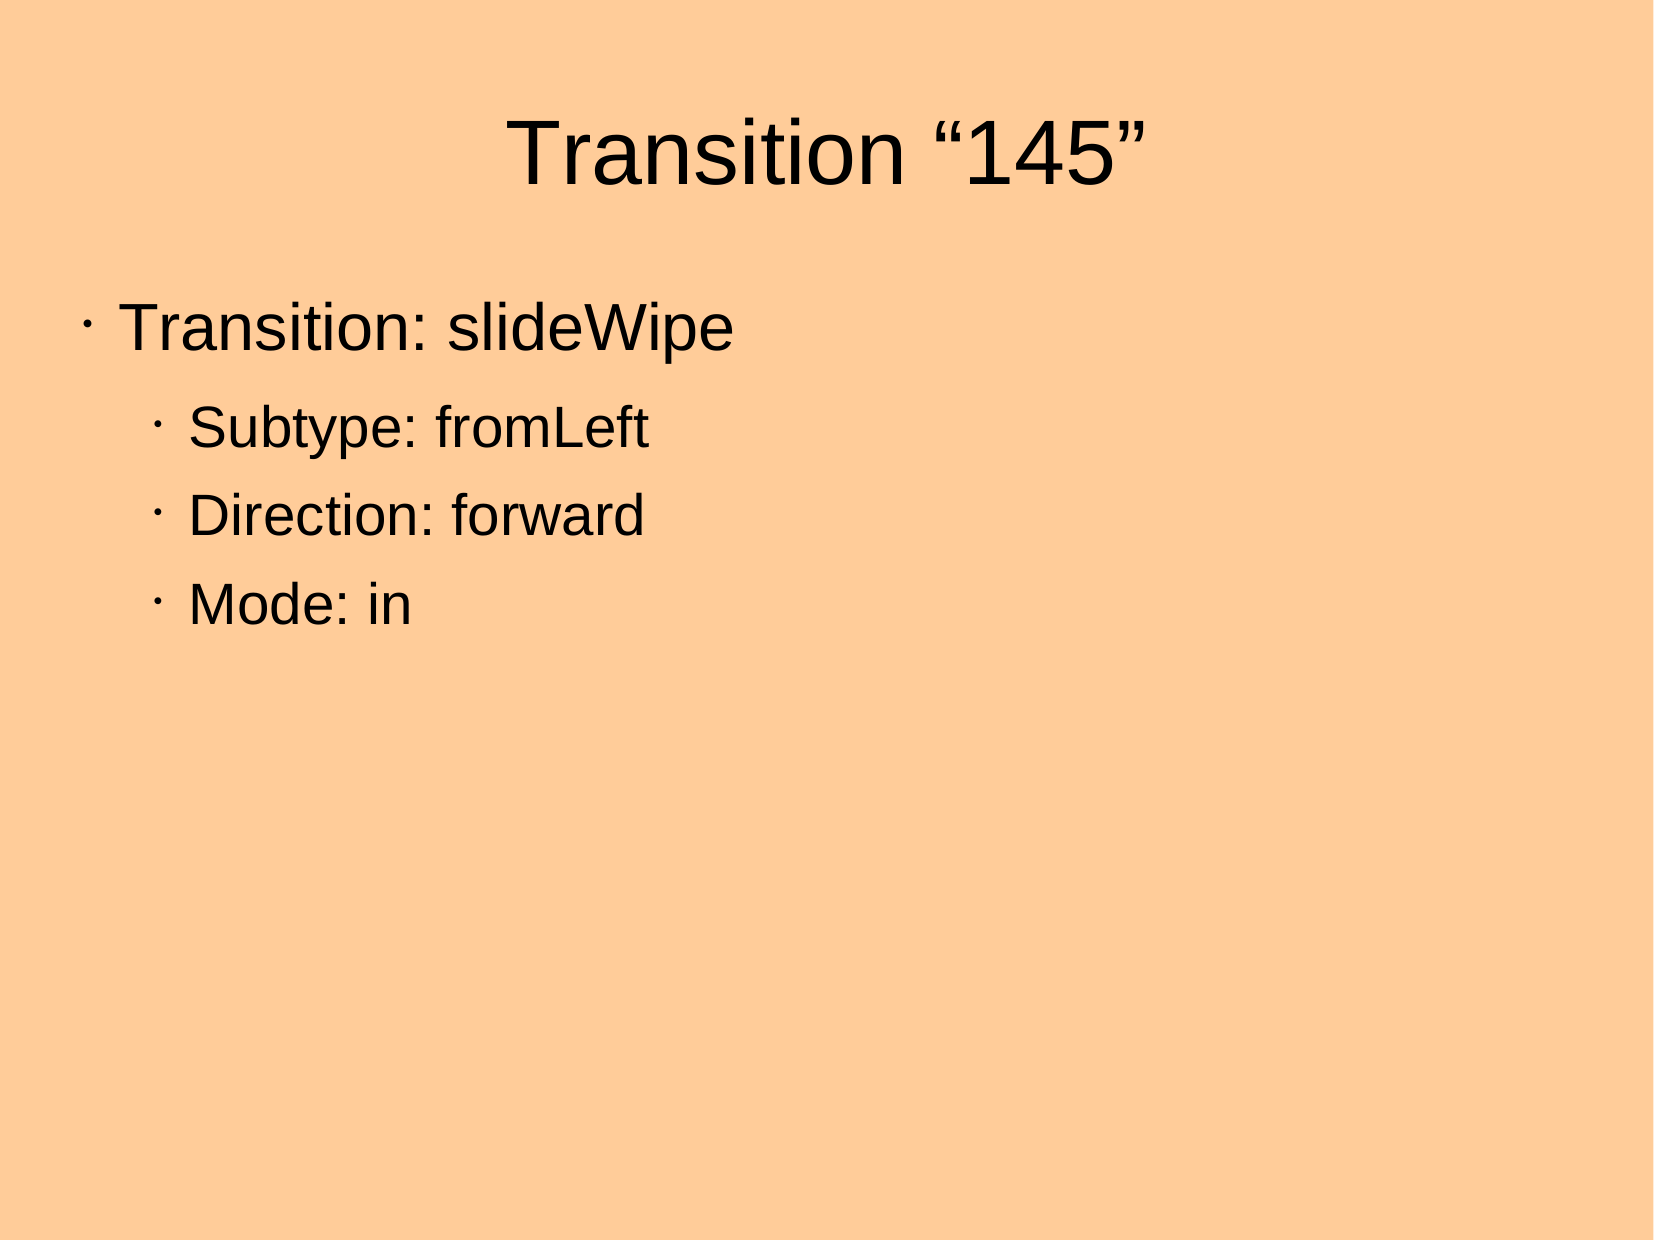

# Transition “145”
Transition: slideWipe
Subtype: fromLeft
Direction: forward
Mode: in